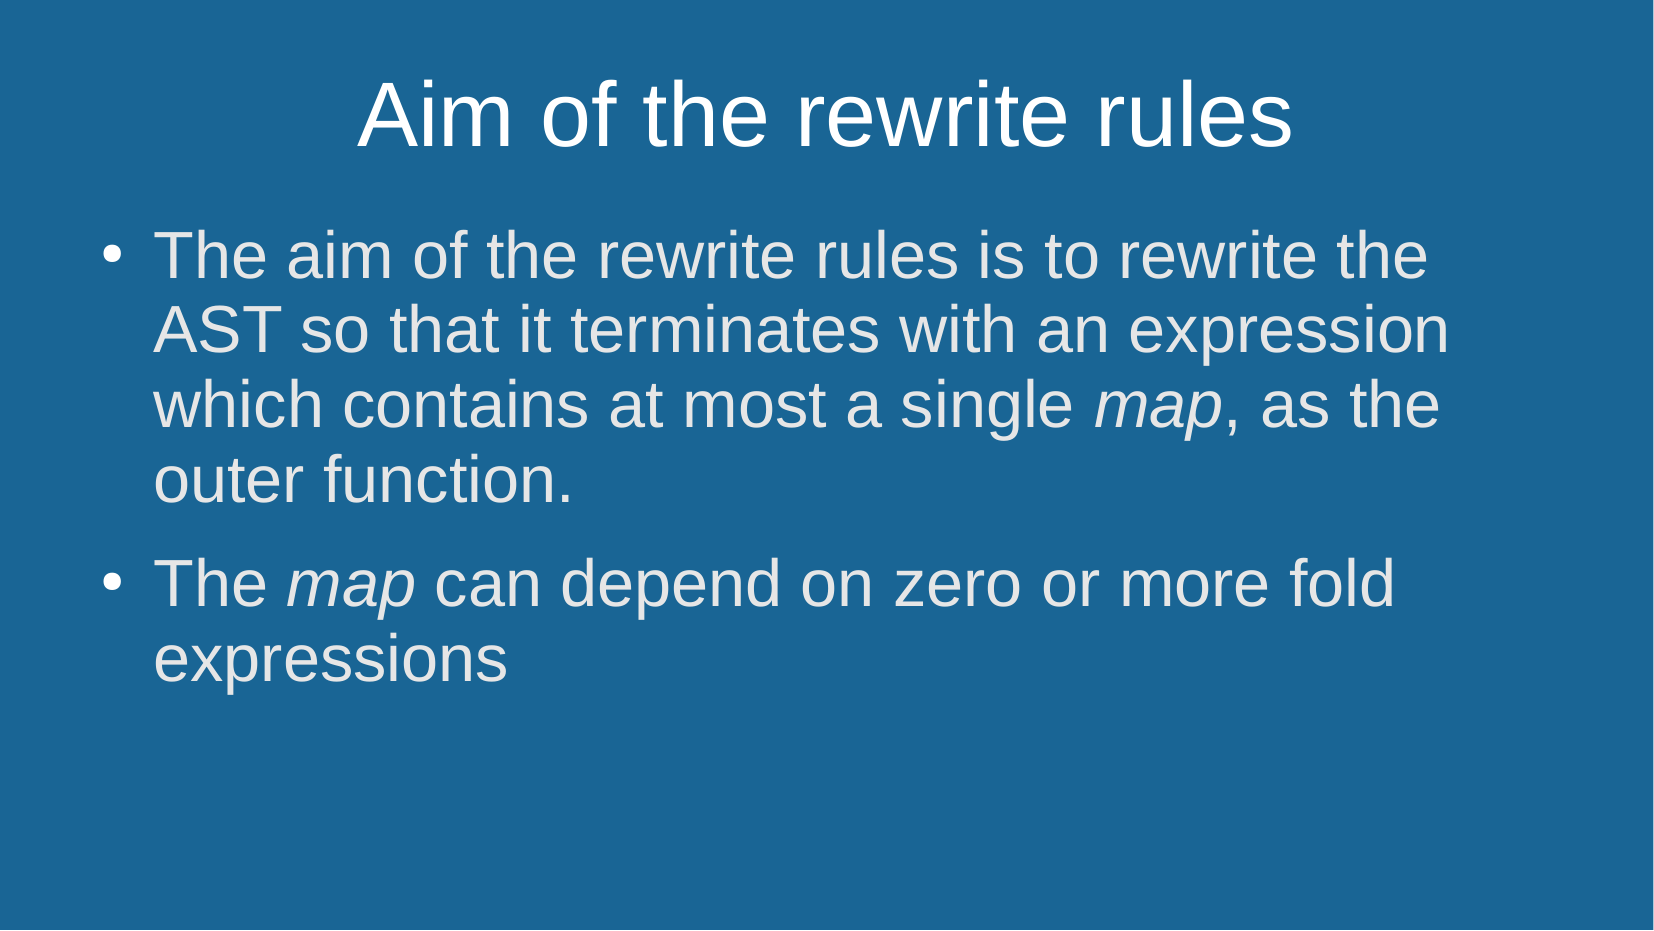

# Aim of the rewrite rules
The aim of the rewrite rules is to rewrite the AST so that it terminates with an expression which contains at most a single map, as the outer function.
The map can depend on zero or more fold expressions